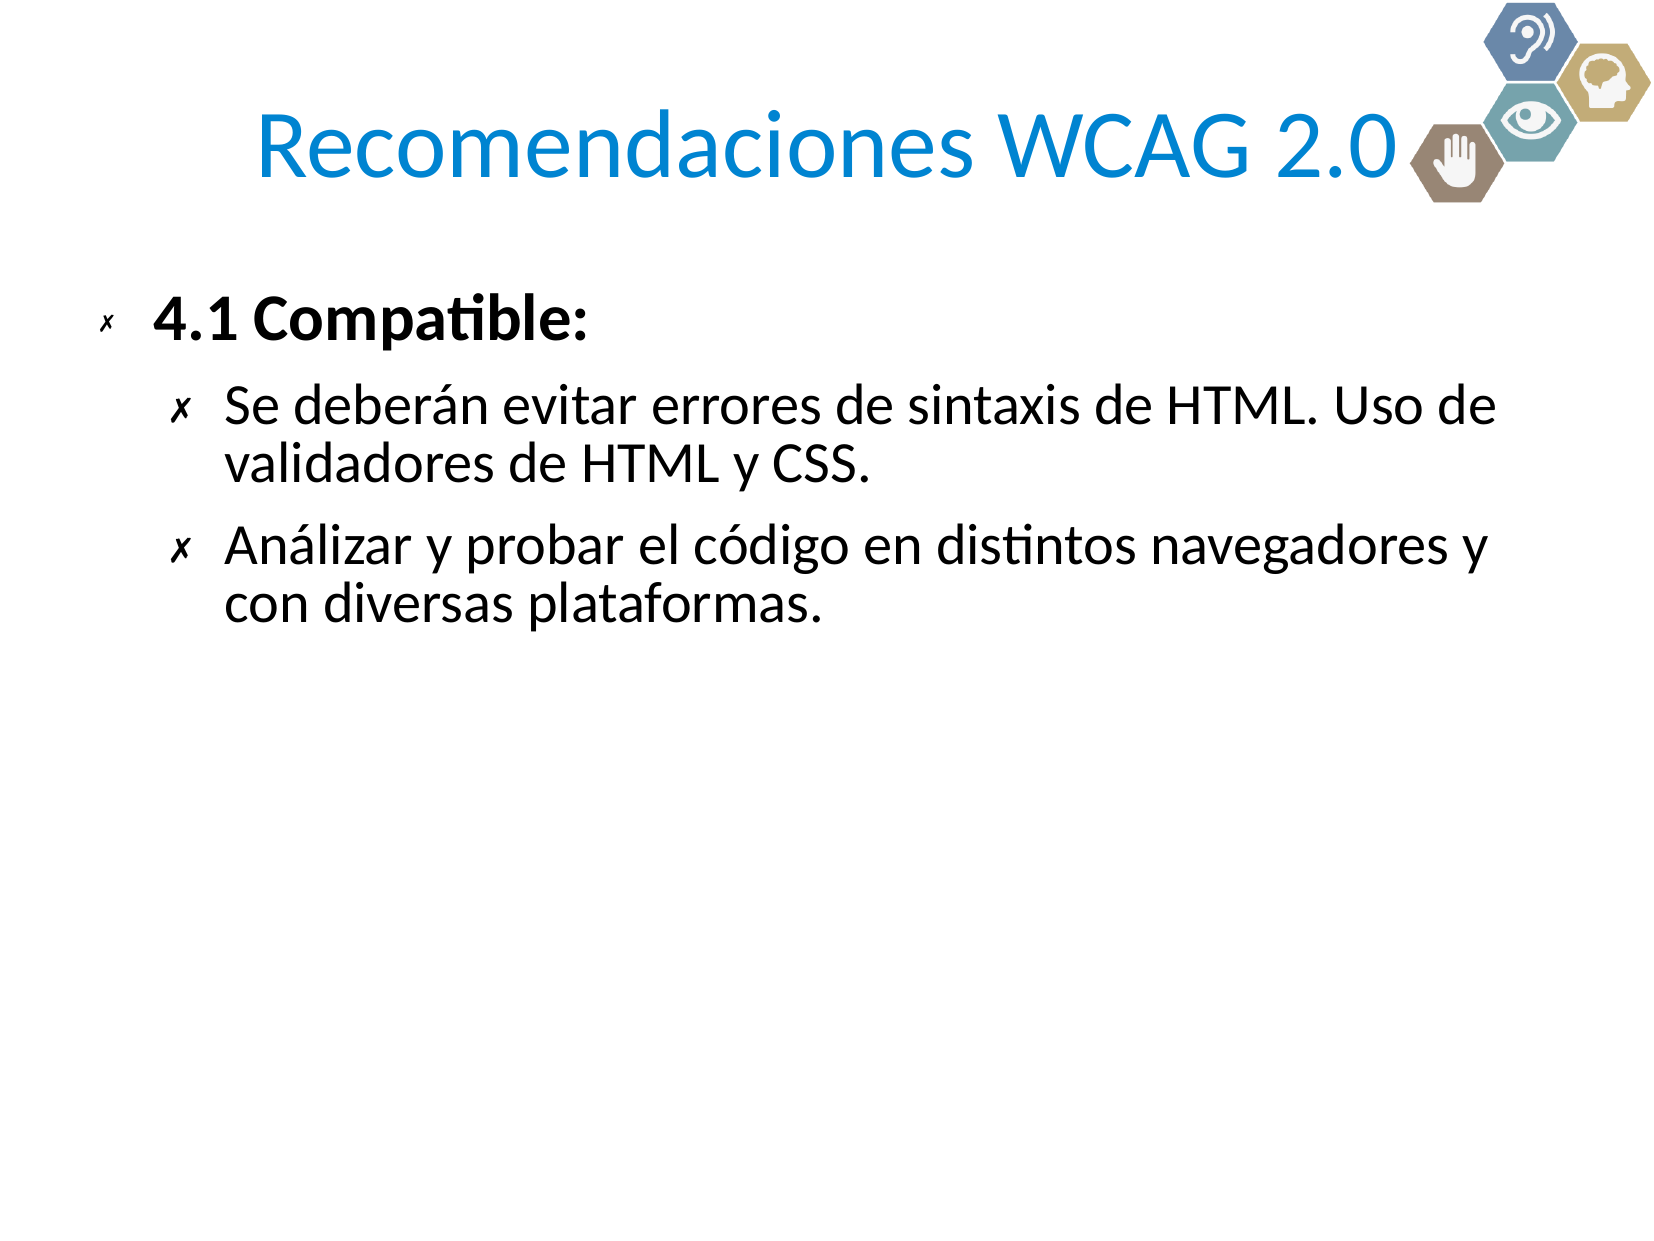

# Recomendaciones WCAG 2.0
4.1 Compatible:
Se deberán evitar errores de sintaxis de HTML. Uso de validadores de HTML y CSS.
Análizar y probar el código en distintos navegadores y con diversas plataformas.